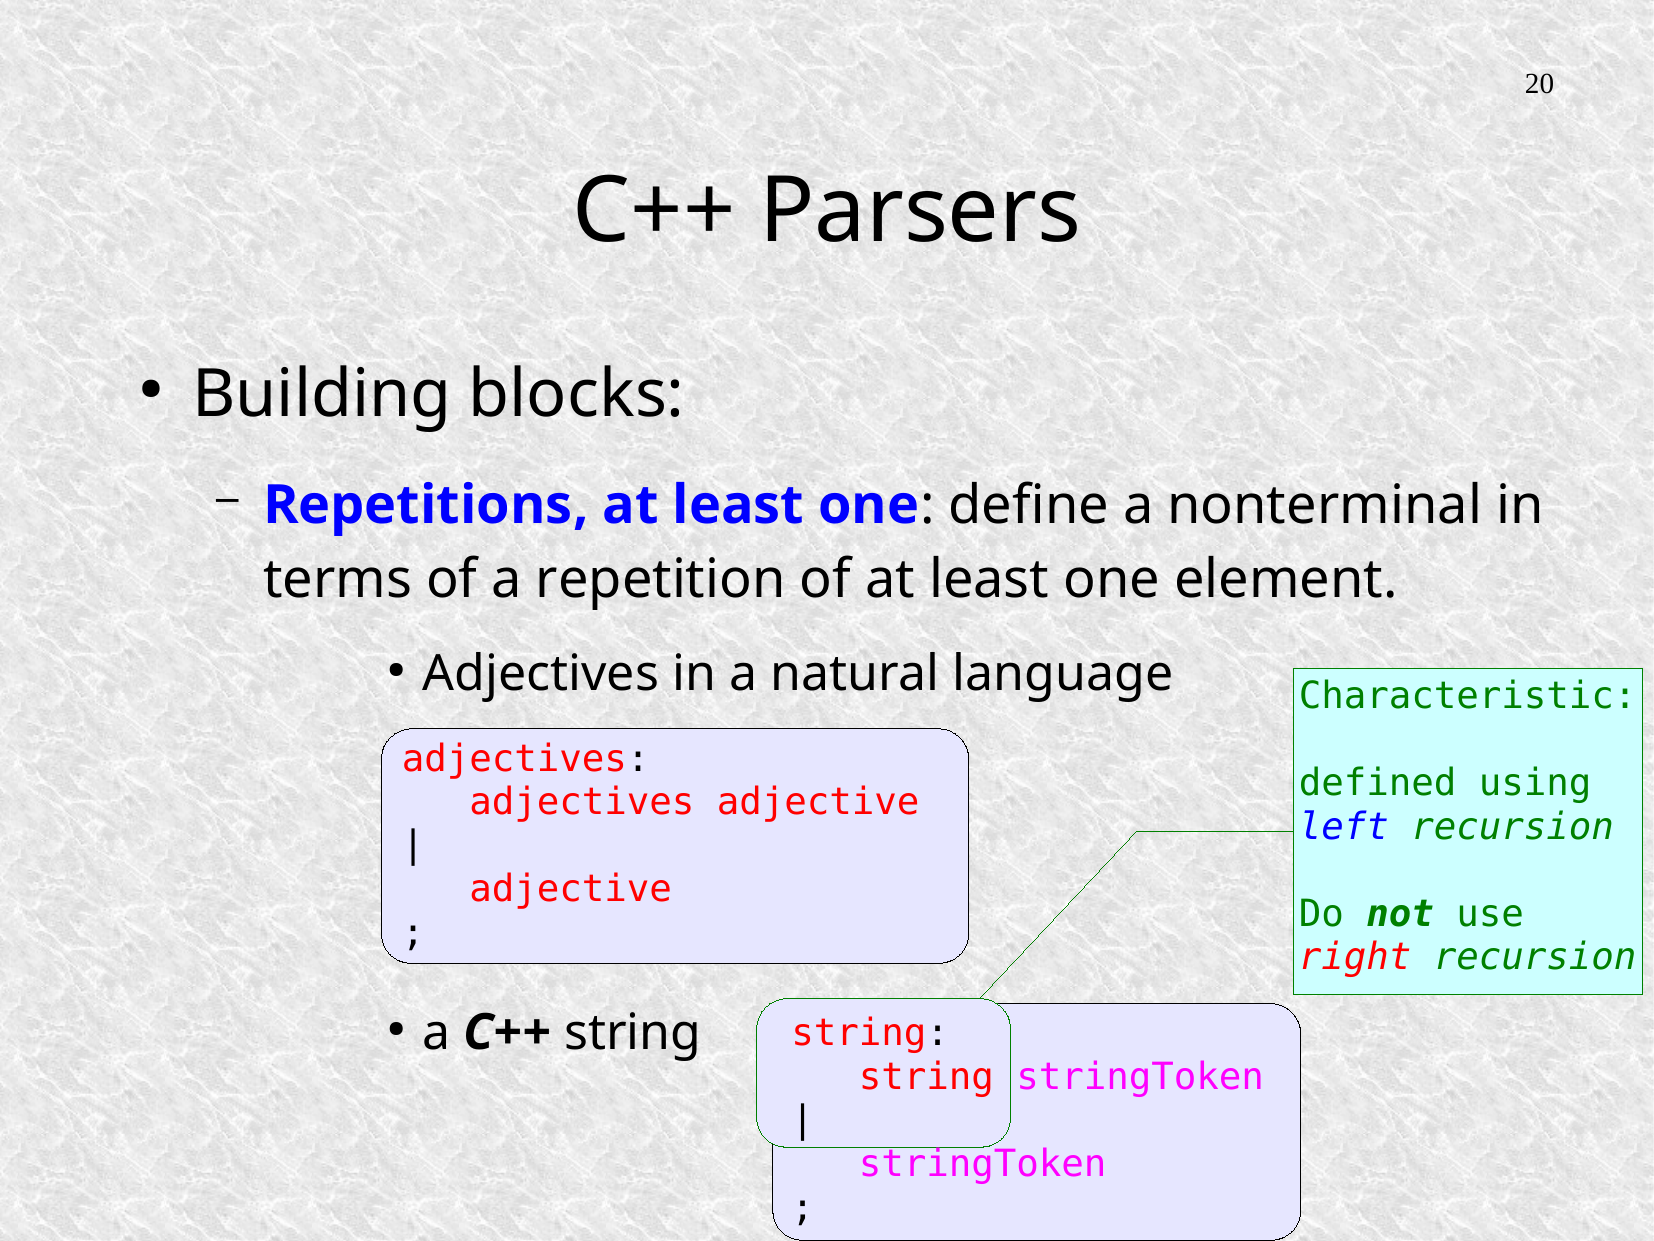

20
# C++ Parsers
Building blocks:
Repetitions, at least one: define a nonterminal in terms of a repetition of at least one element.
Adjectives in a natural language
a C++ string
adjectives:
 adjectives adjective
|
 adjective
;
string:
 string stringToken
|
 stringToken
;